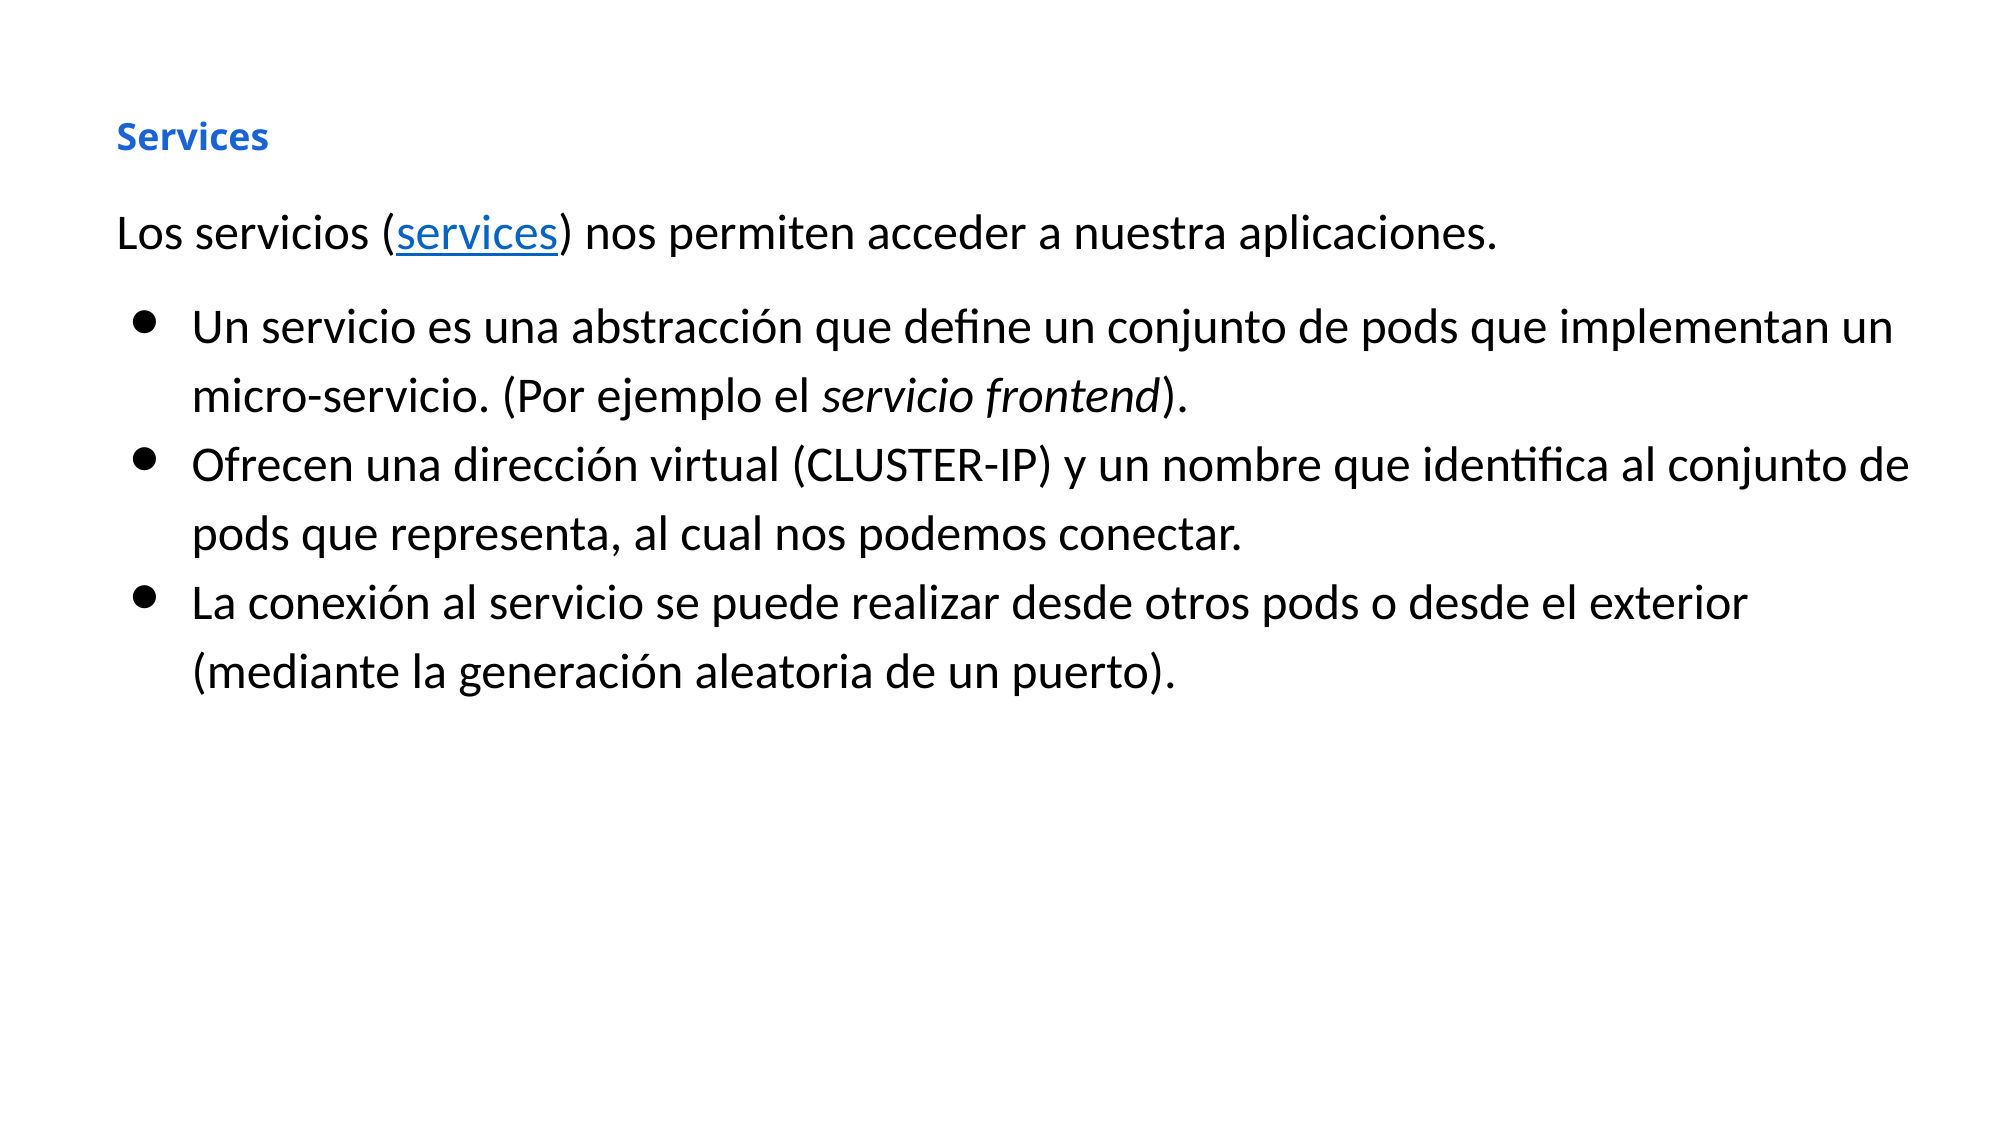

Services
Los servicios (services) nos permiten acceder a nuestra aplicaciones.
Un servicio es una abstracción que define un conjunto de pods que implementan un micro-servicio. (Por ejemplo el servicio frontend).
Ofrecen una dirección virtual (CLUSTER-IP) y un nombre que identifica al conjunto de pods que representa, al cual nos podemos conectar.
La conexión al servicio se puede realizar desde otros pods o desde el exterior (mediante la generación aleatoria de un puerto).